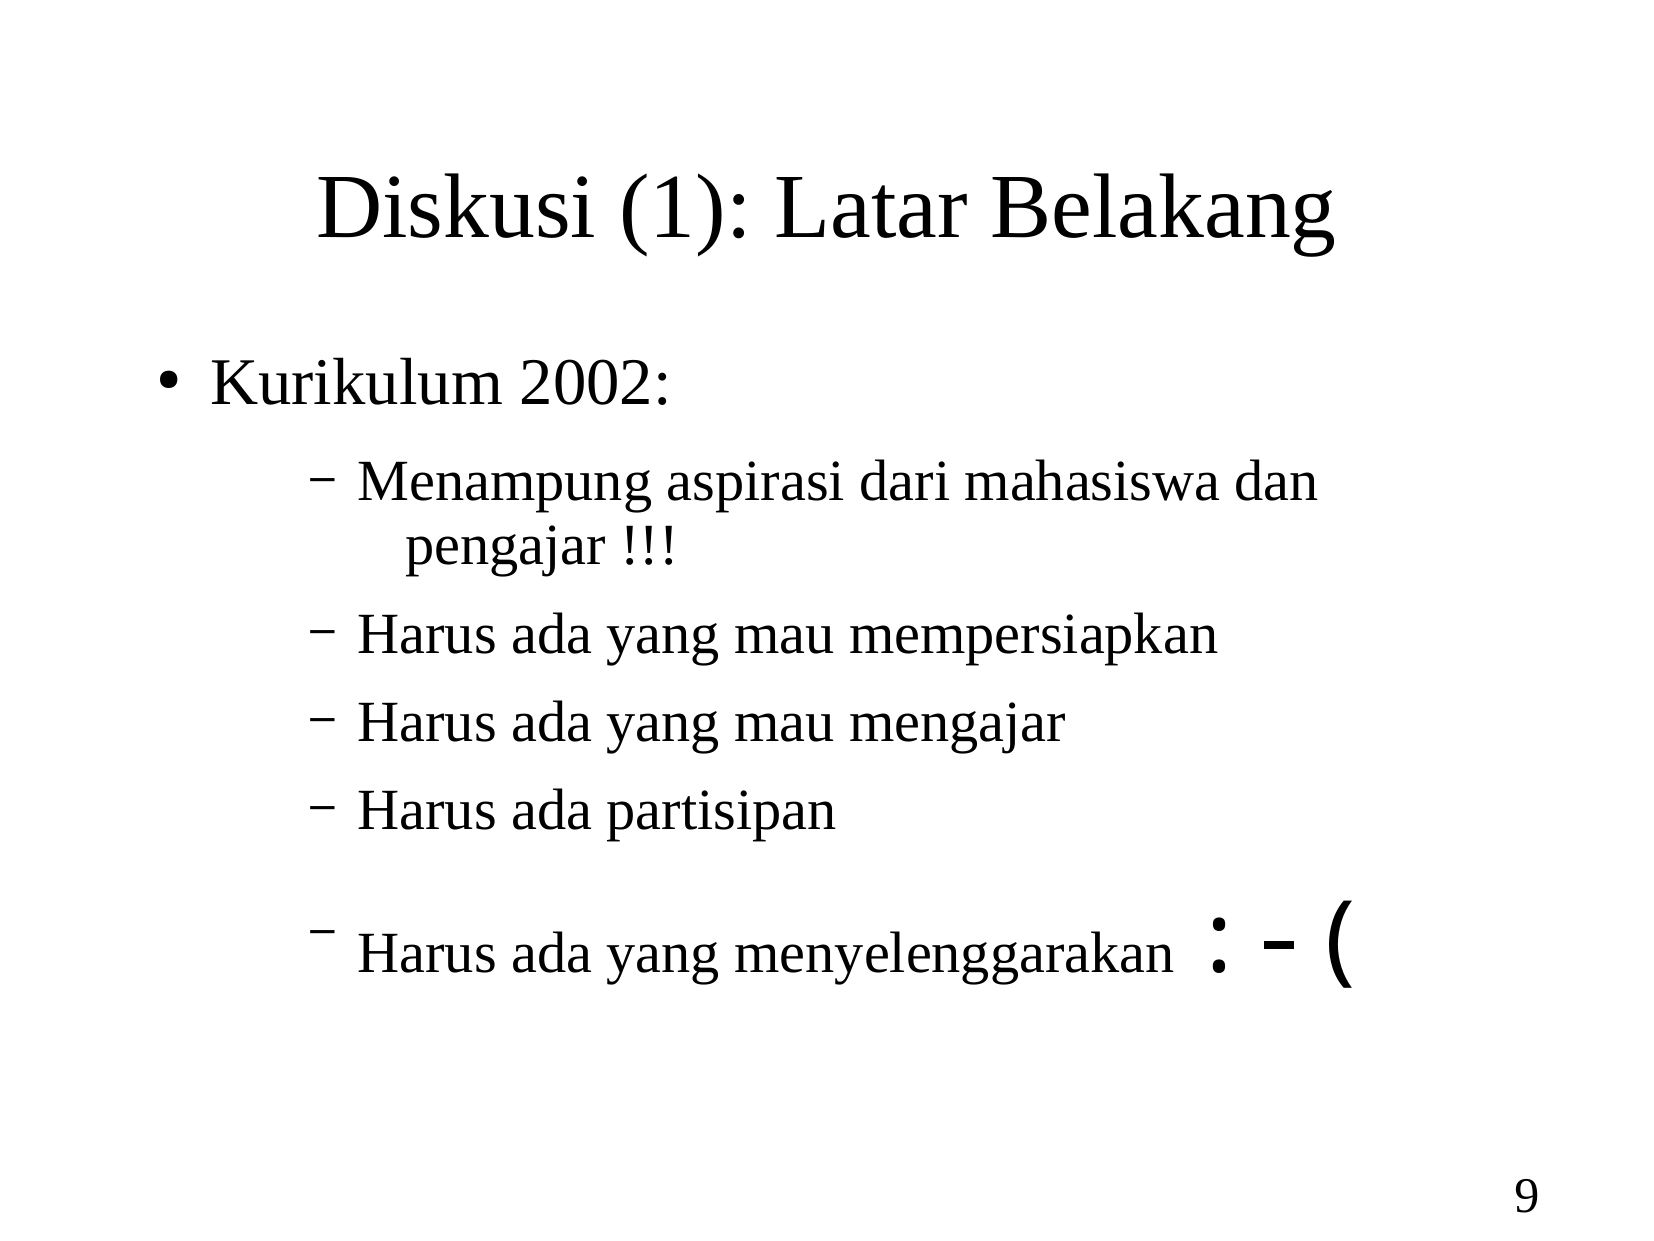

# Diskusi (1): Latar Belakang
Kurikulum 2002:
Menampung aspirasi dari mahasiswa dan pengajar !!!
Harus ada yang mau mempersiapkan
Harus ada yang mau mengajar
Harus ada partisipan
Harus ada yang menyelenggarakan :-(